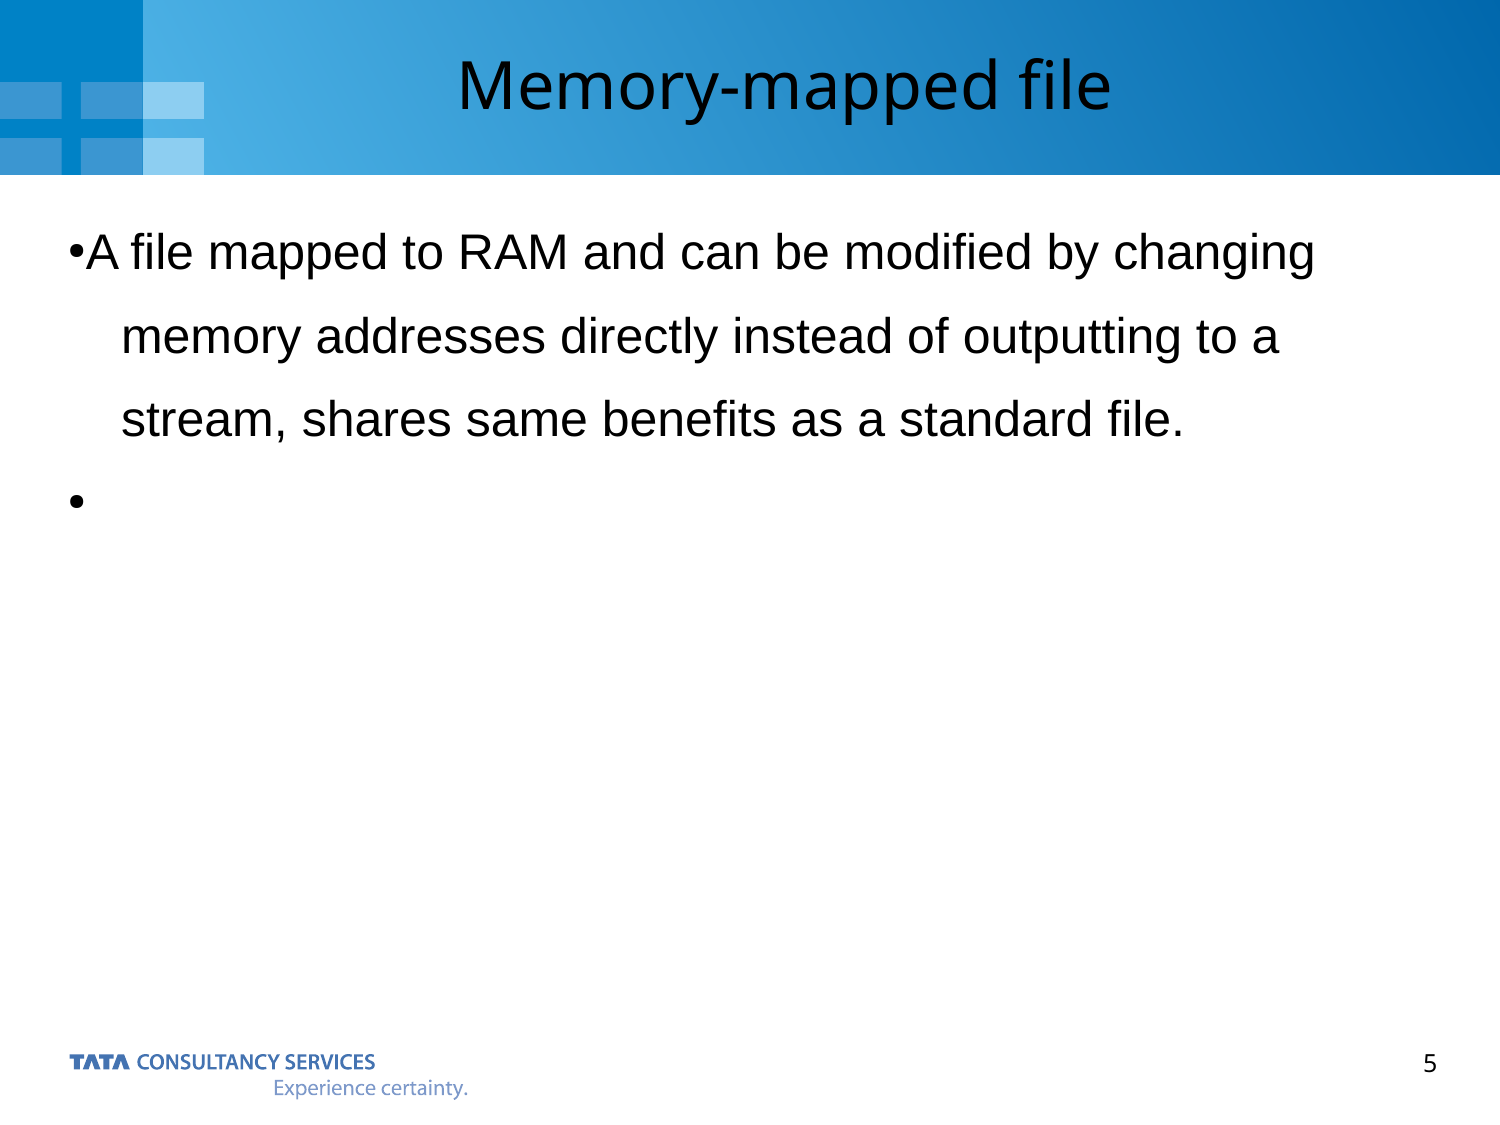

Memory-mapped file
A file mapped to RAM and can be modified by changing memory addresses directly instead of outputting to a stream, shares same benefits as a standard file.